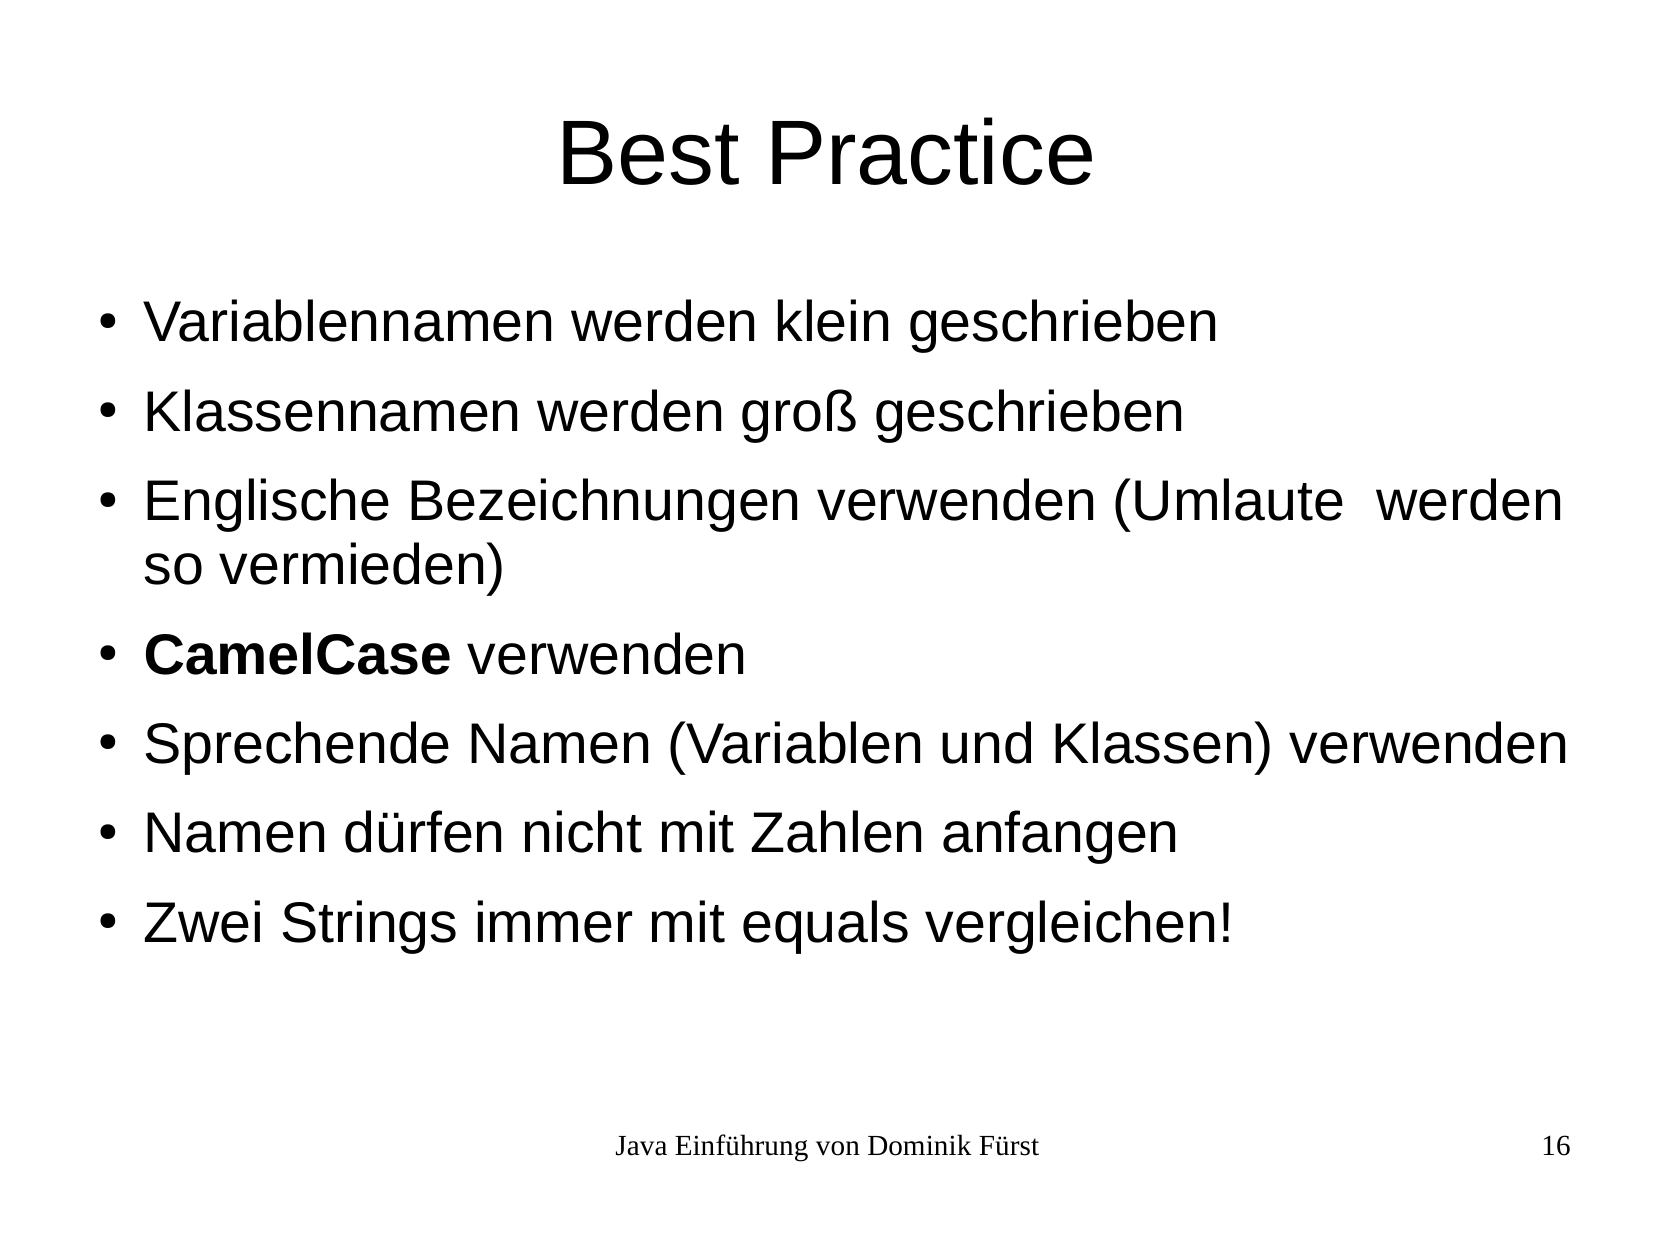

# Best Practice
Variablennamen werden klein geschrieben
Klassennamen werden groß geschrieben
Englische Bezeichnungen verwenden (Umlaute werden so vermieden)
CamelCase verwenden
Sprechende Namen (Variablen und Klassen) verwenden
Namen dürfen nicht mit Zahlen anfangen
Zwei Strings immer mit equals vergleichen!
Java Einführung von Dominik Fürst
16